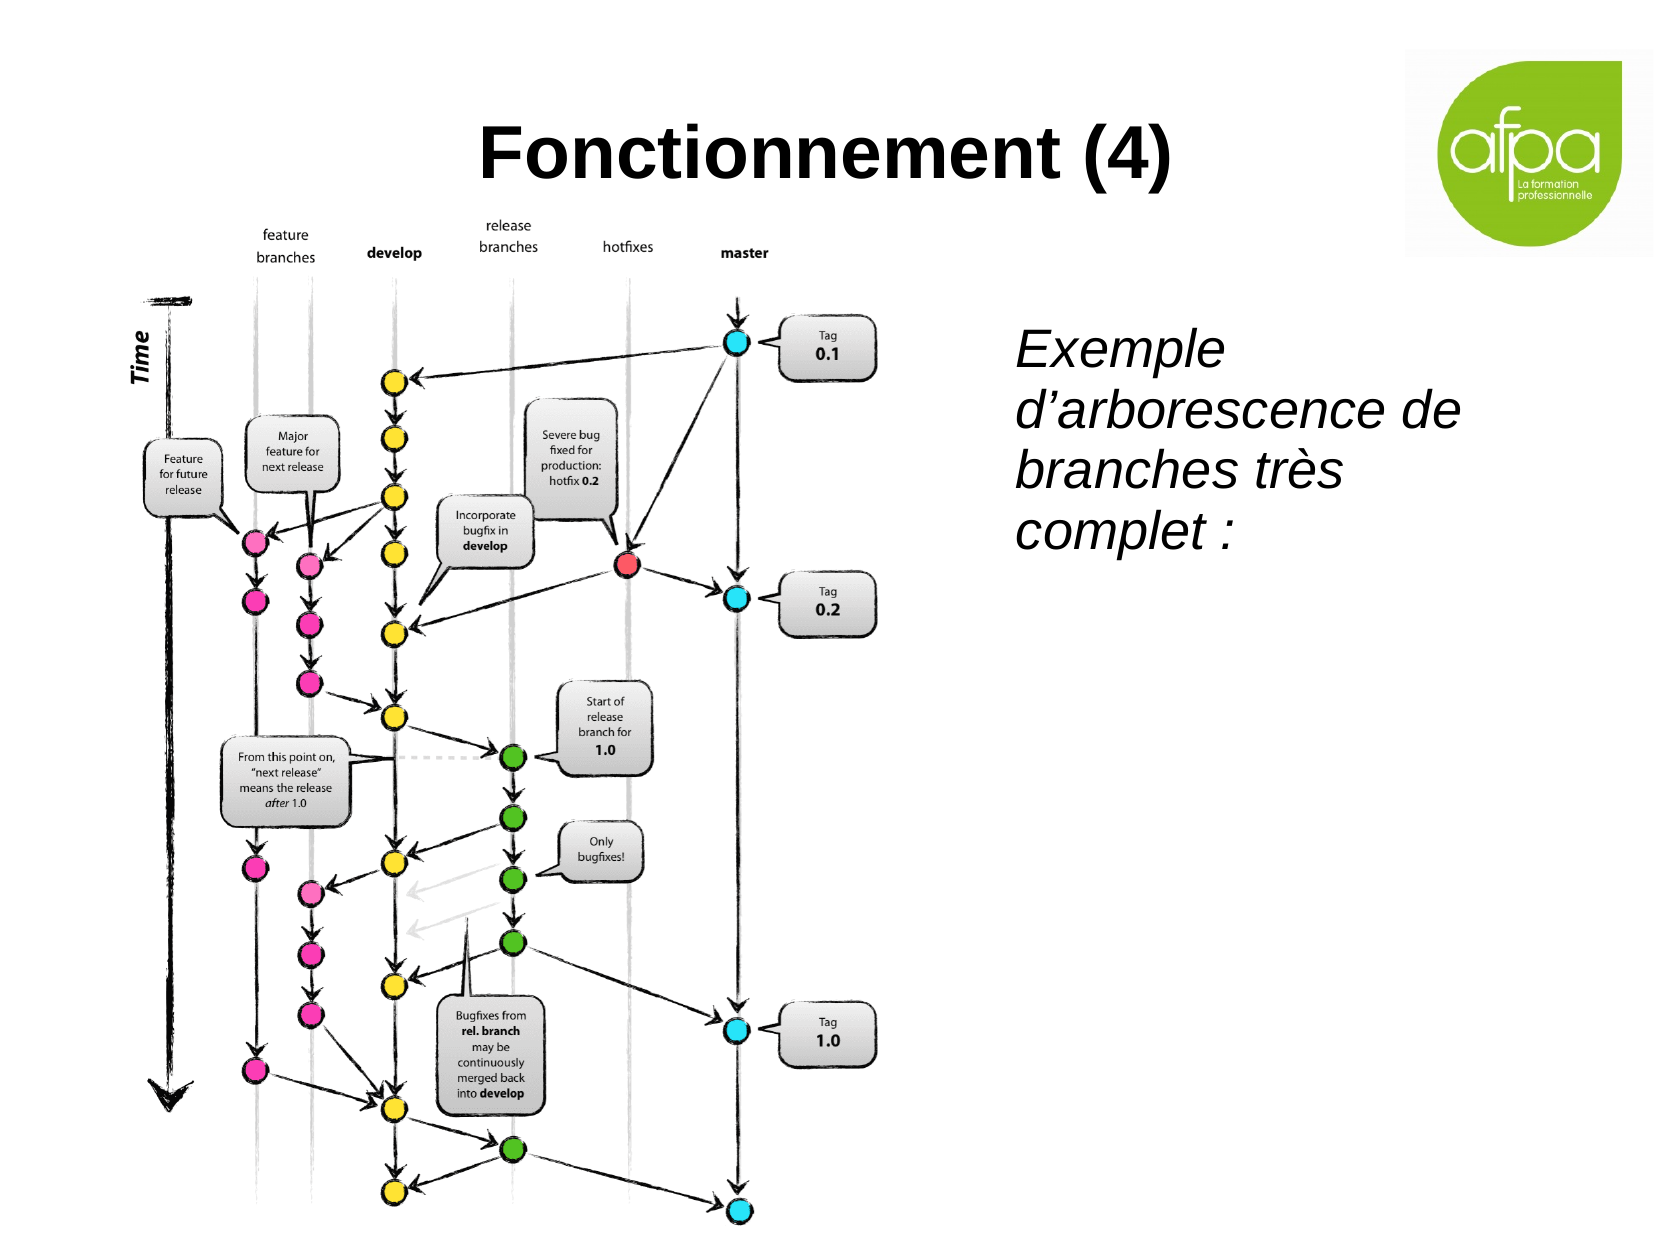

# Fonctionnement (4)
Exemple d’arborescence de branches très complet :